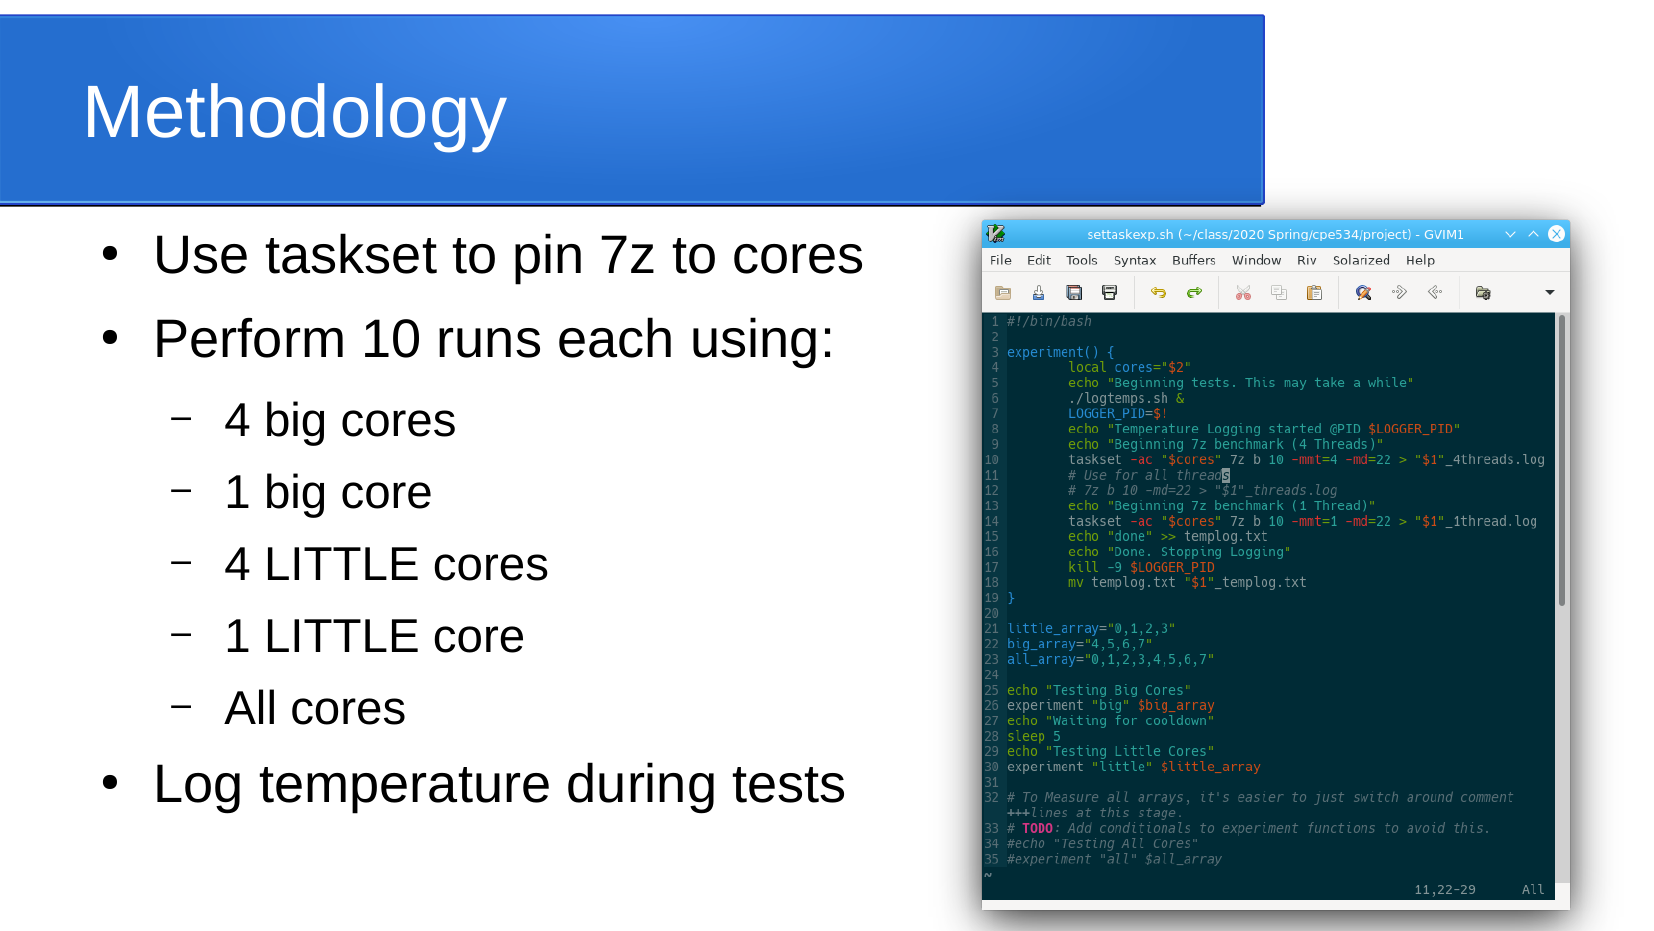

# Methodology
Use taskset to pin 7z to cores
Perform 10 runs each using:
4 big cores
1 big core
4 LITTLE cores
1 LITTLE core
All cores
Log temperature during tests